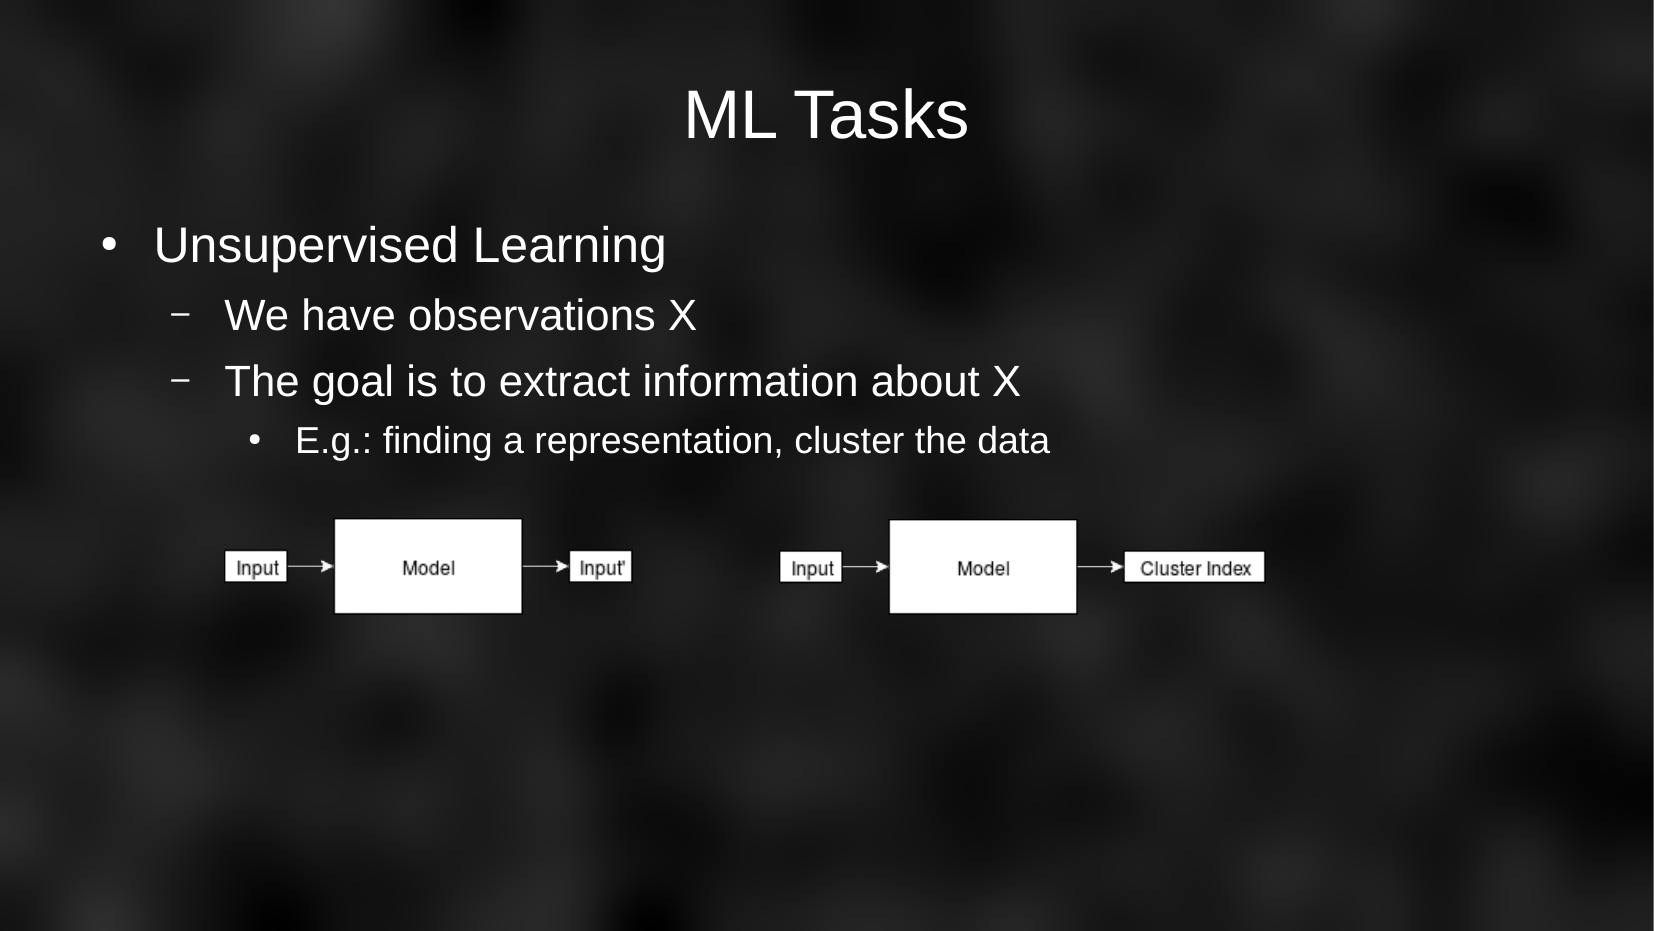

# ML Tasks
Unsupervised Learning
We have observations X
The goal is to extract information about X
E.g.: finding a representation, cluster the data